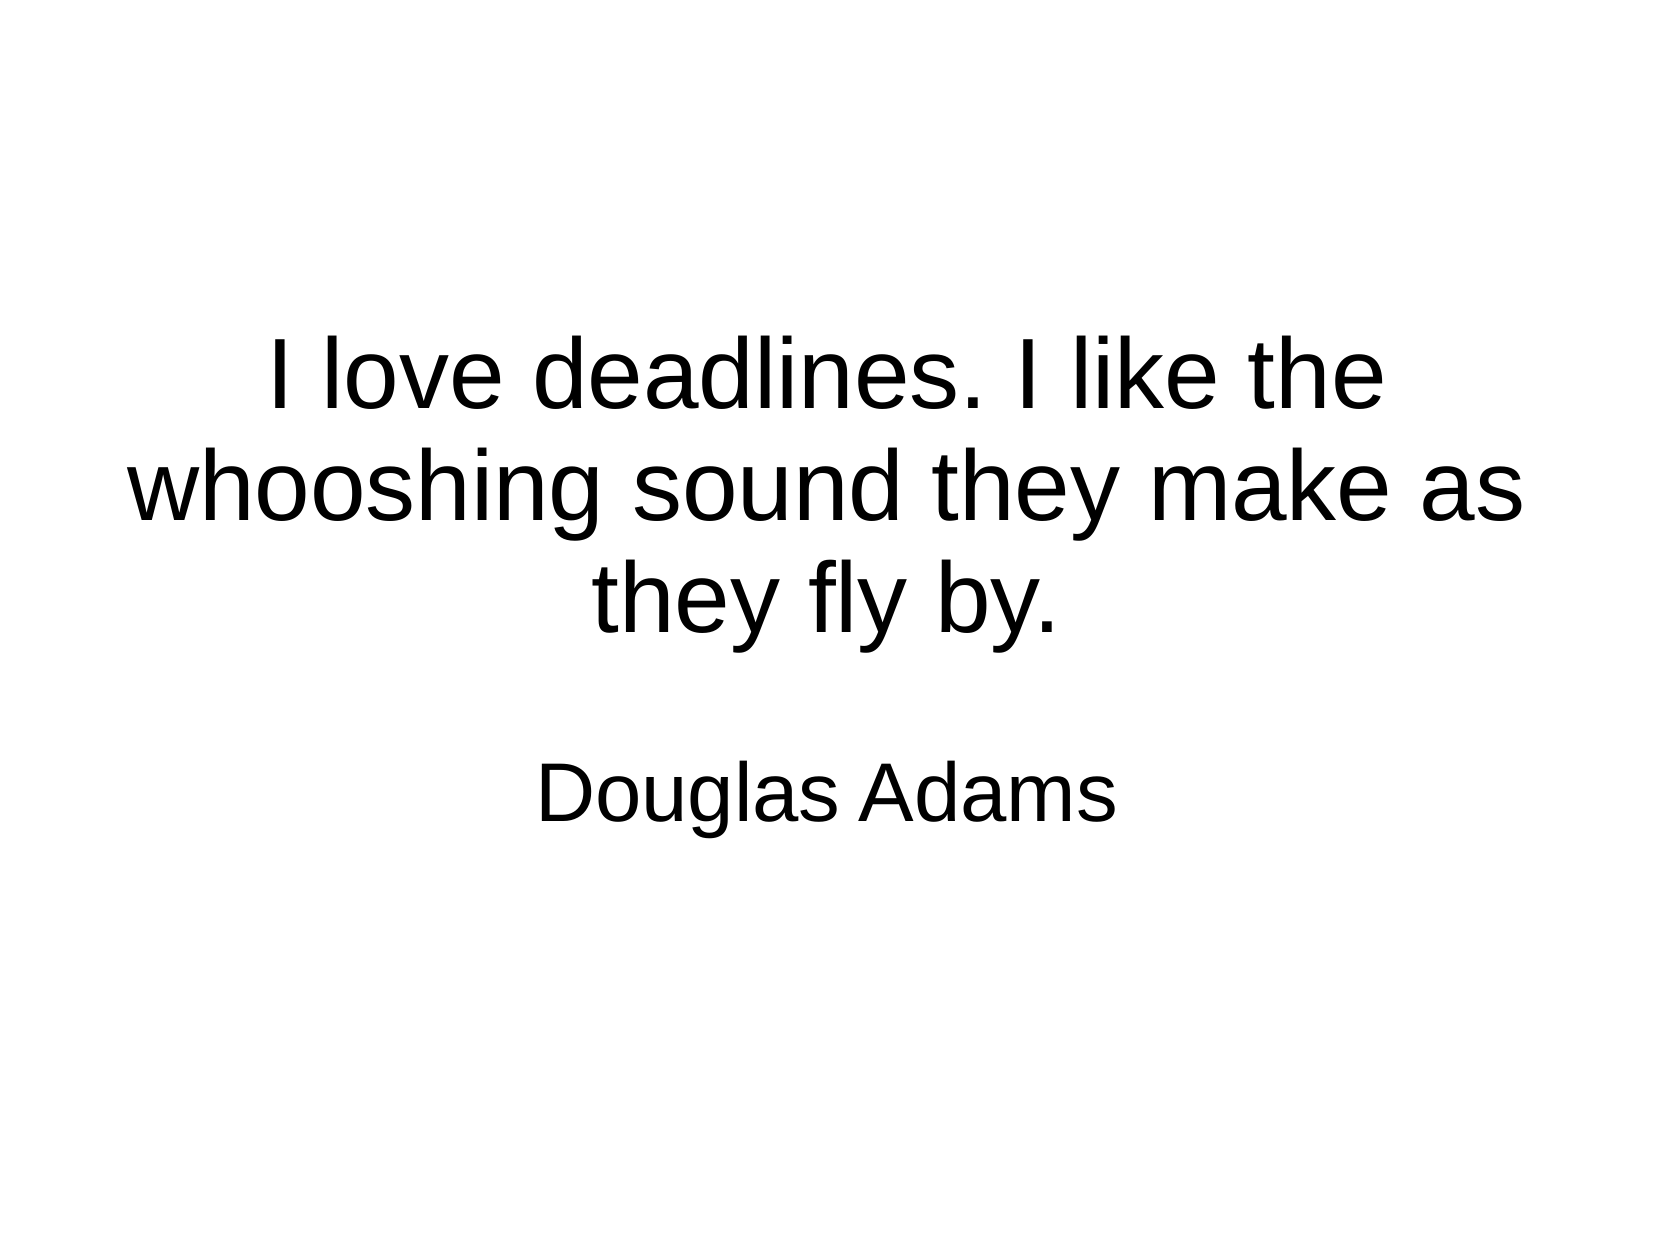

# I love deadlines. I like the whooshing sound they make as they fly by.
Douglas Adams